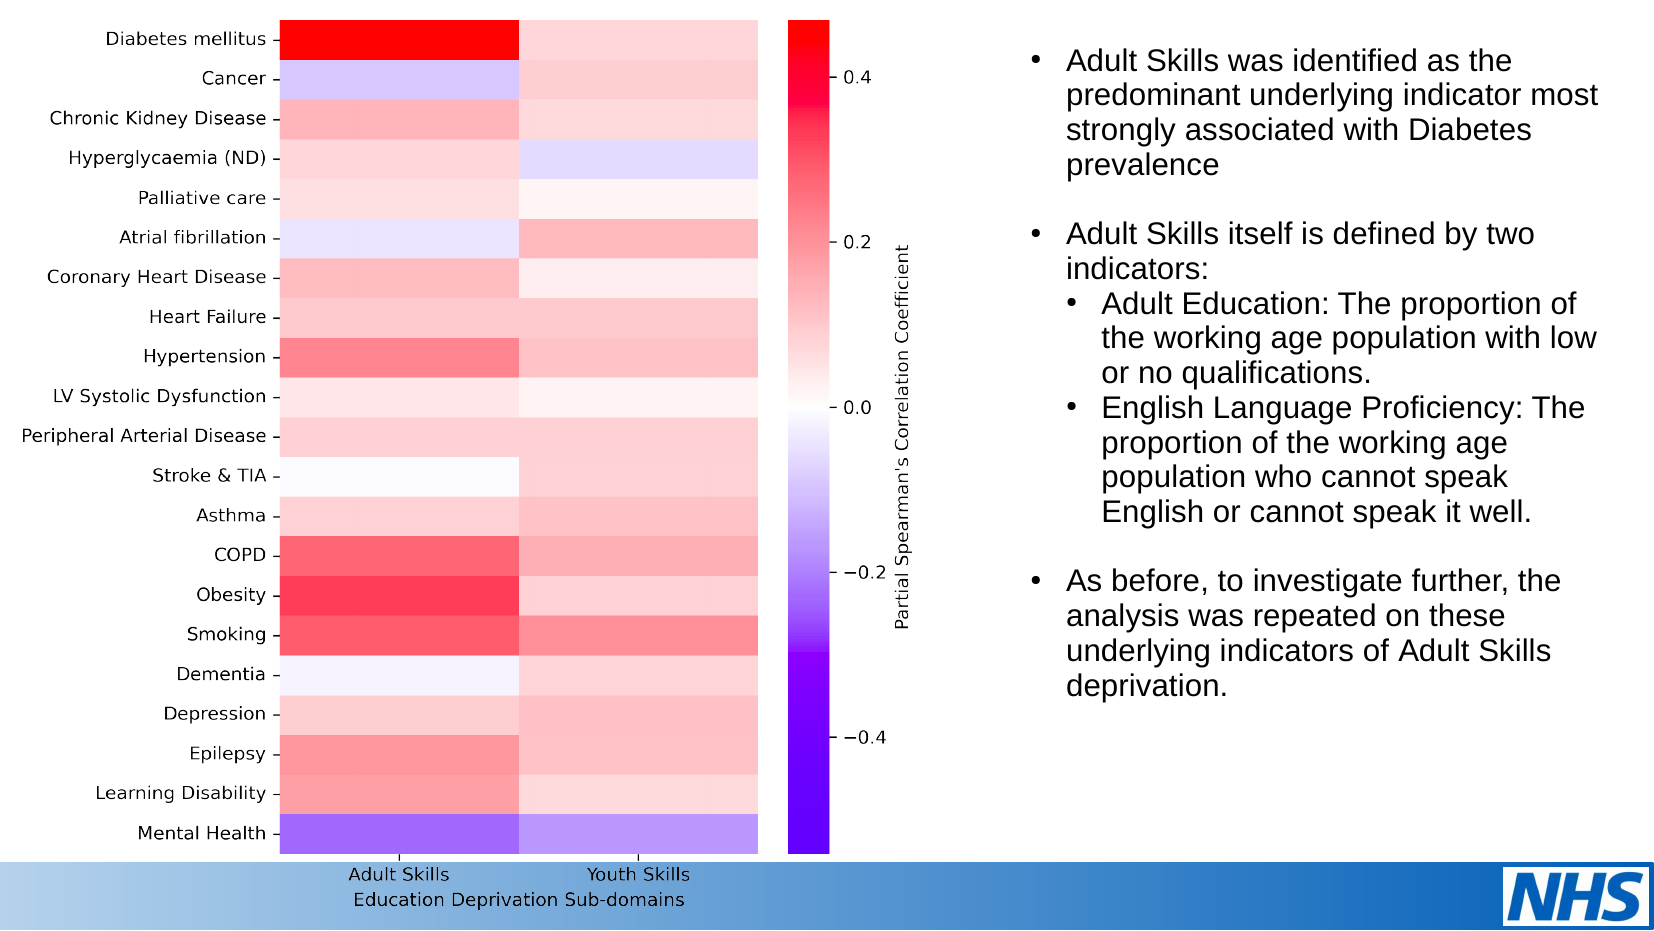

Adult Skills was identified as the predominant underlying indicator most strongly associated with Diabetes prevalence
Adult Skills itself is defined by two indicators:
Adult Education: The proportion of the working age population with low or no qualifications.
English Language Proficiency: The proportion of the working age population who cannot speak English or cannot speak it well.
As before, to investigate further, the analysis was repeated on these underlying indicators of Adult Skills deprivation.